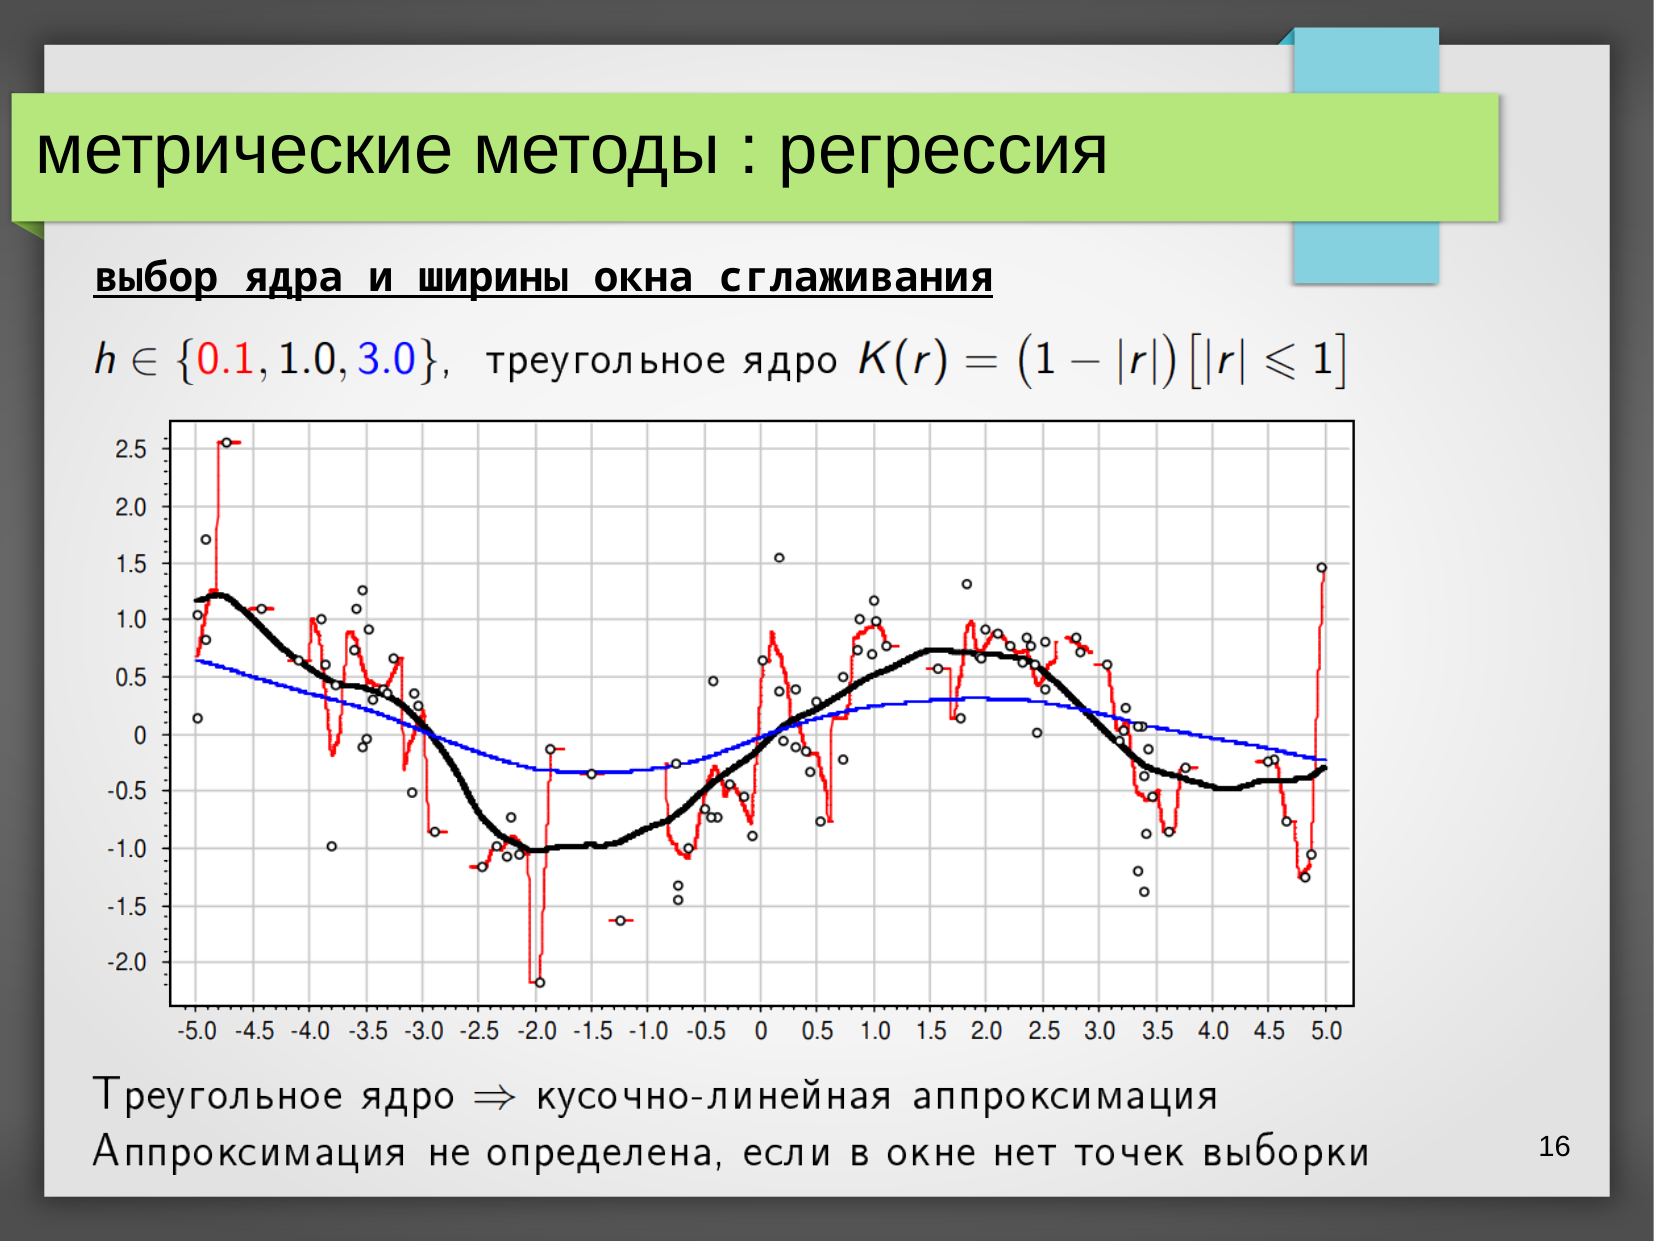

# метрические методы : регрессия
выбор ядра и ширины окна сглаживания
16